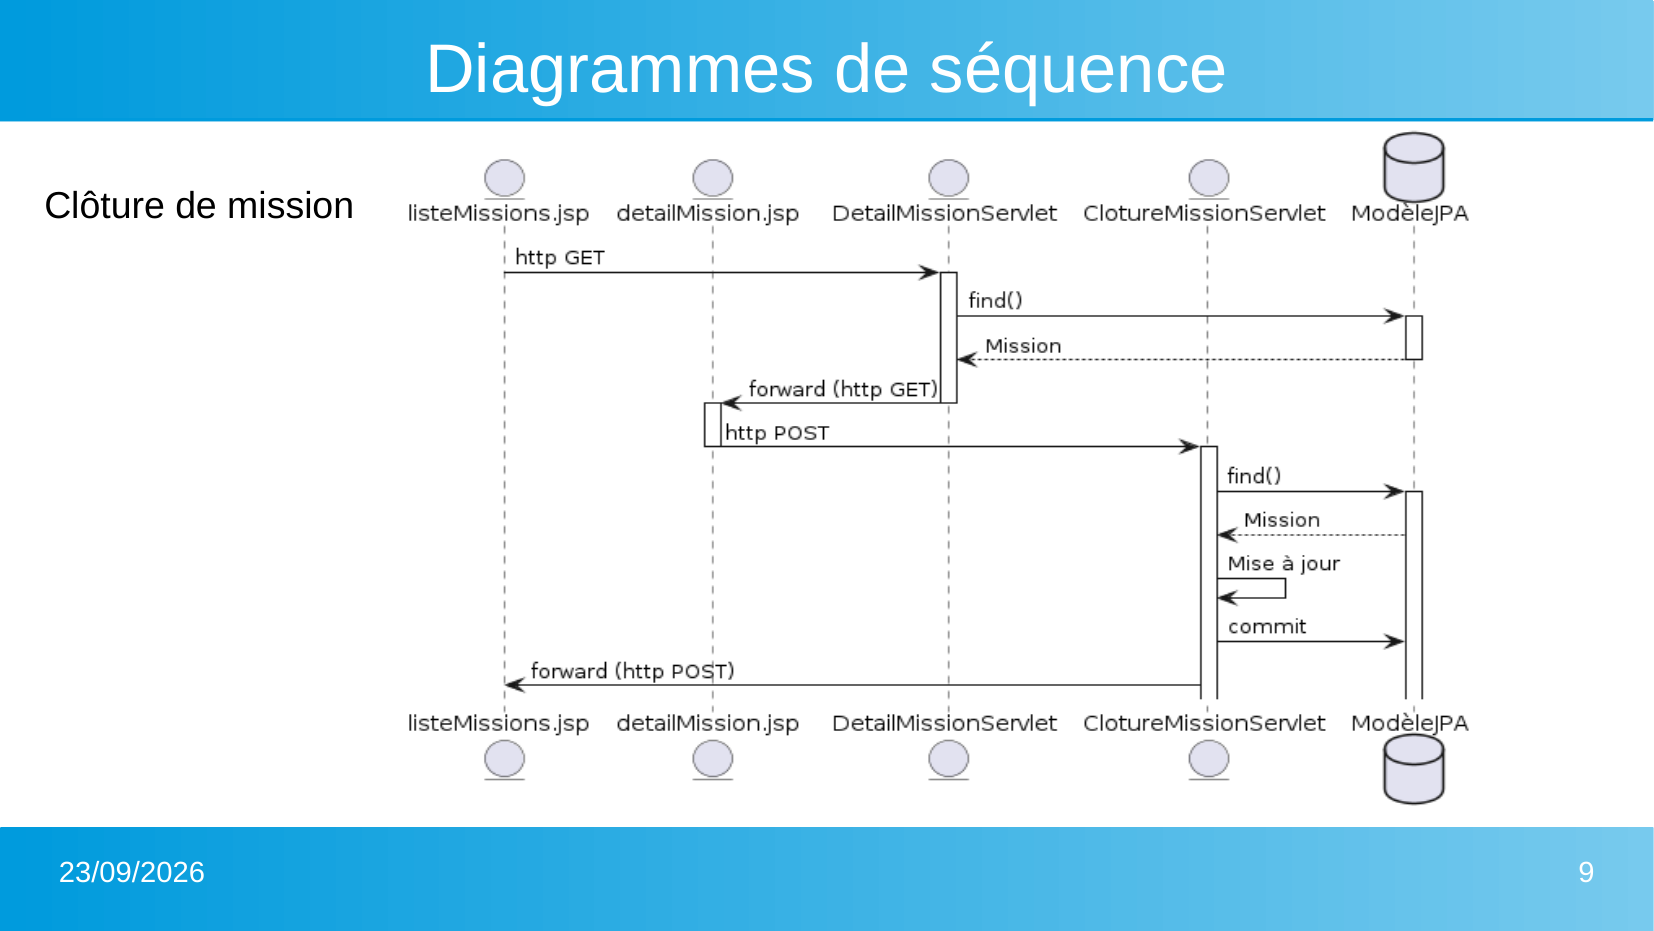

# Diagrammes de séquence
Clôture de mission
9